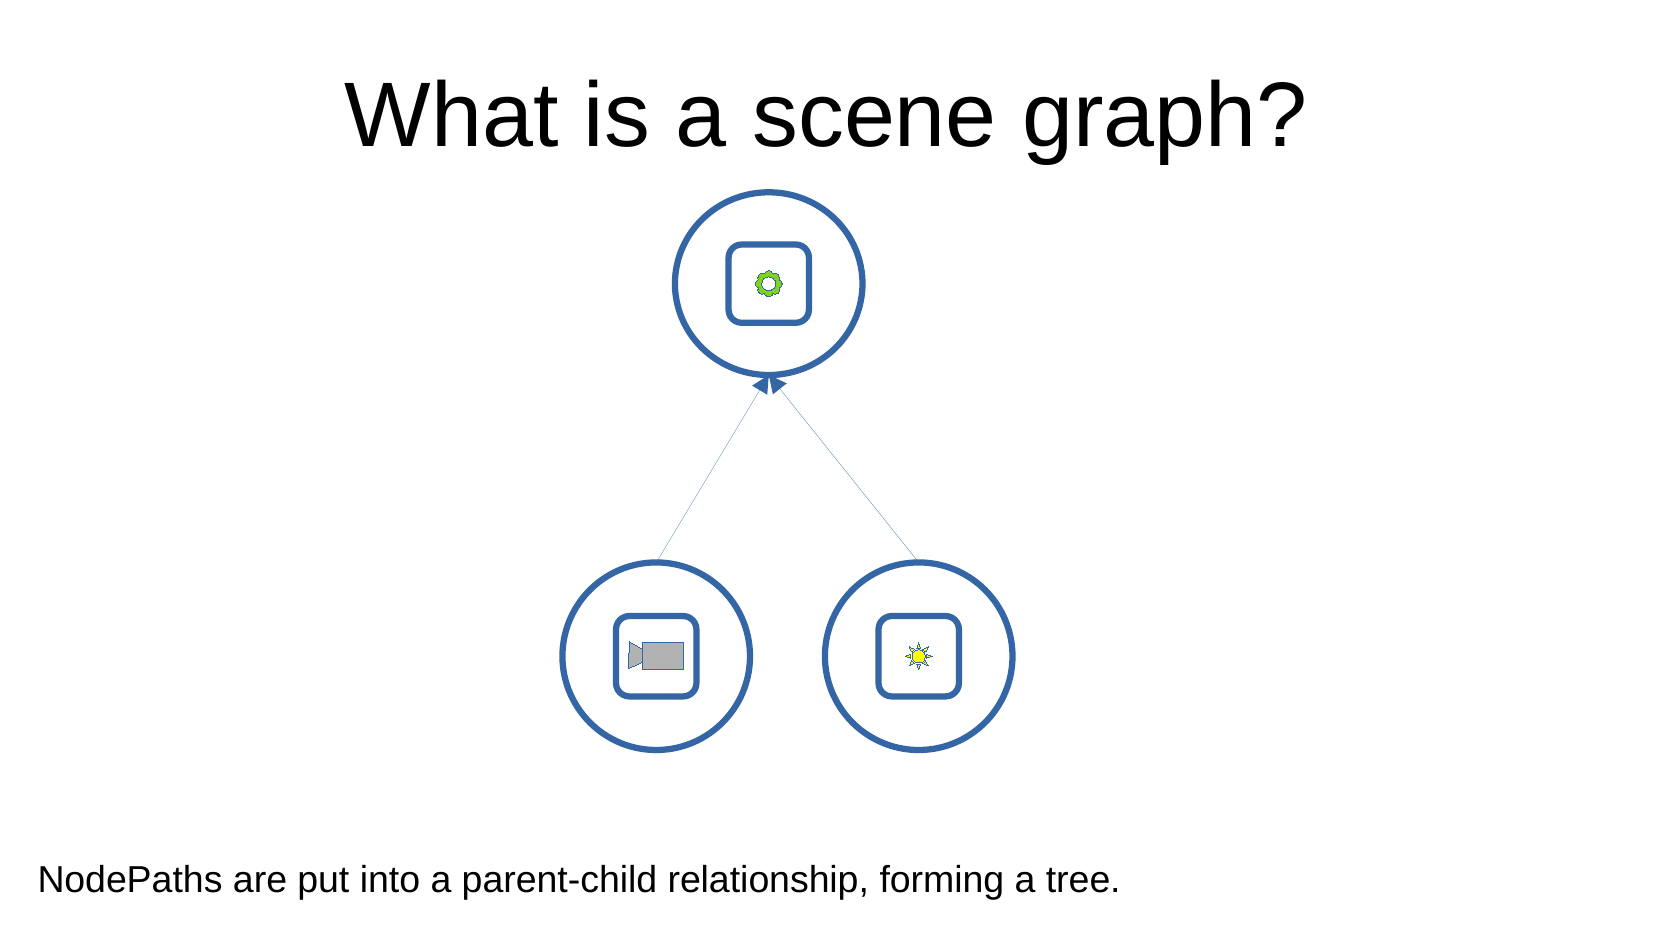

# What is a scene graph?
NodePaths are put into a parent-child relationship, forming a tree.